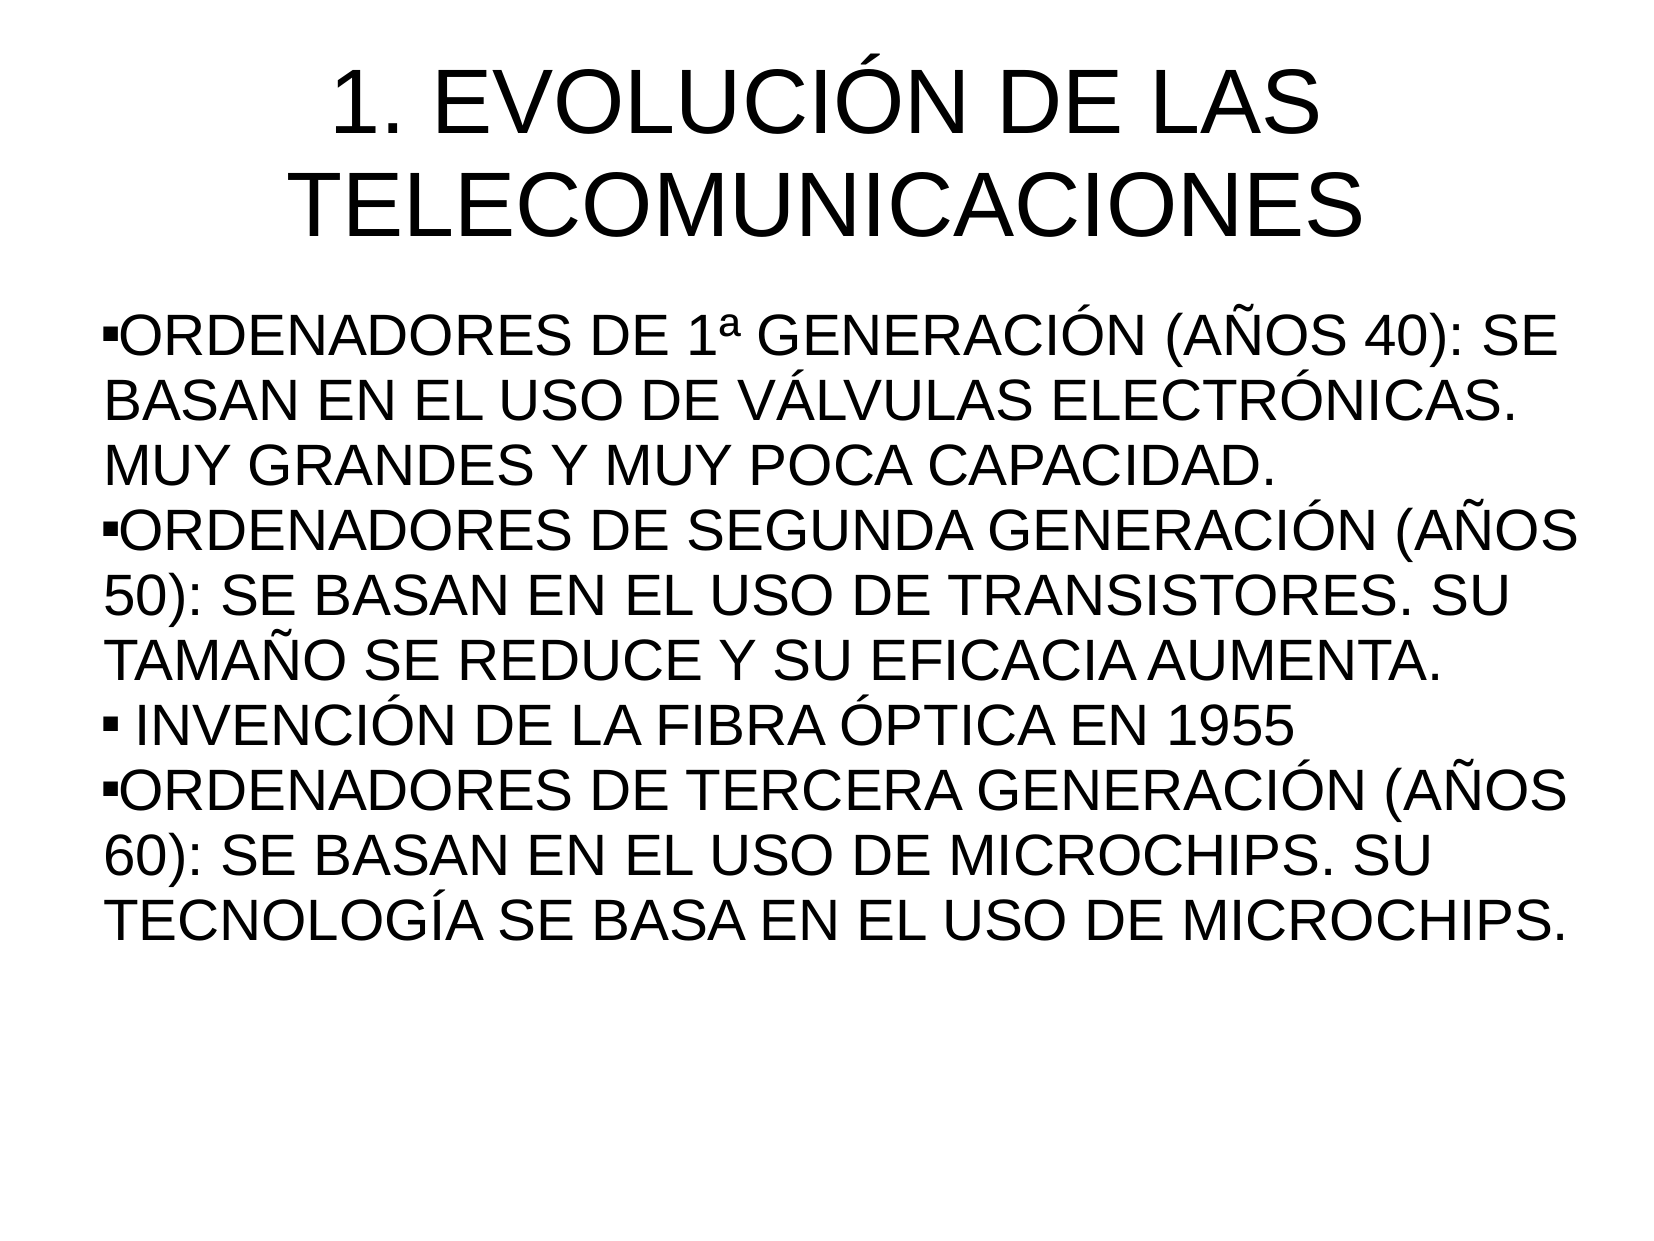

# 1. EVOLUCIÓN DE LAS TELECOMUNICACIONES
ORDENADORES DE 1ª GENERACIÓN (AÑOS 40): SE BASAN EN EL USO DE VÁLVULAS ELECTRÓNICAS. MUY GRANDES Y MUY POCA CAPACIDAD.
ORDENADORES DE SEGUNDA GENERACIÓN (AÑOS 50): SE BASAN EN EL USO DE TRANSISTORES. SU TAMAÑO SE REDUCE Y SU EFICACIA AUMENTA.
 INVENCIÓN DE LA FIBRA ÓPTICA EN 1955
ORDENADORES DE TERCERA GENERACIÓN (AÑOS 60): SE BASAN EN EL USO DE MICROCHIPS. SU TECNOLOGÍA SE BASA EN EL USO DE MICROCHIPS.